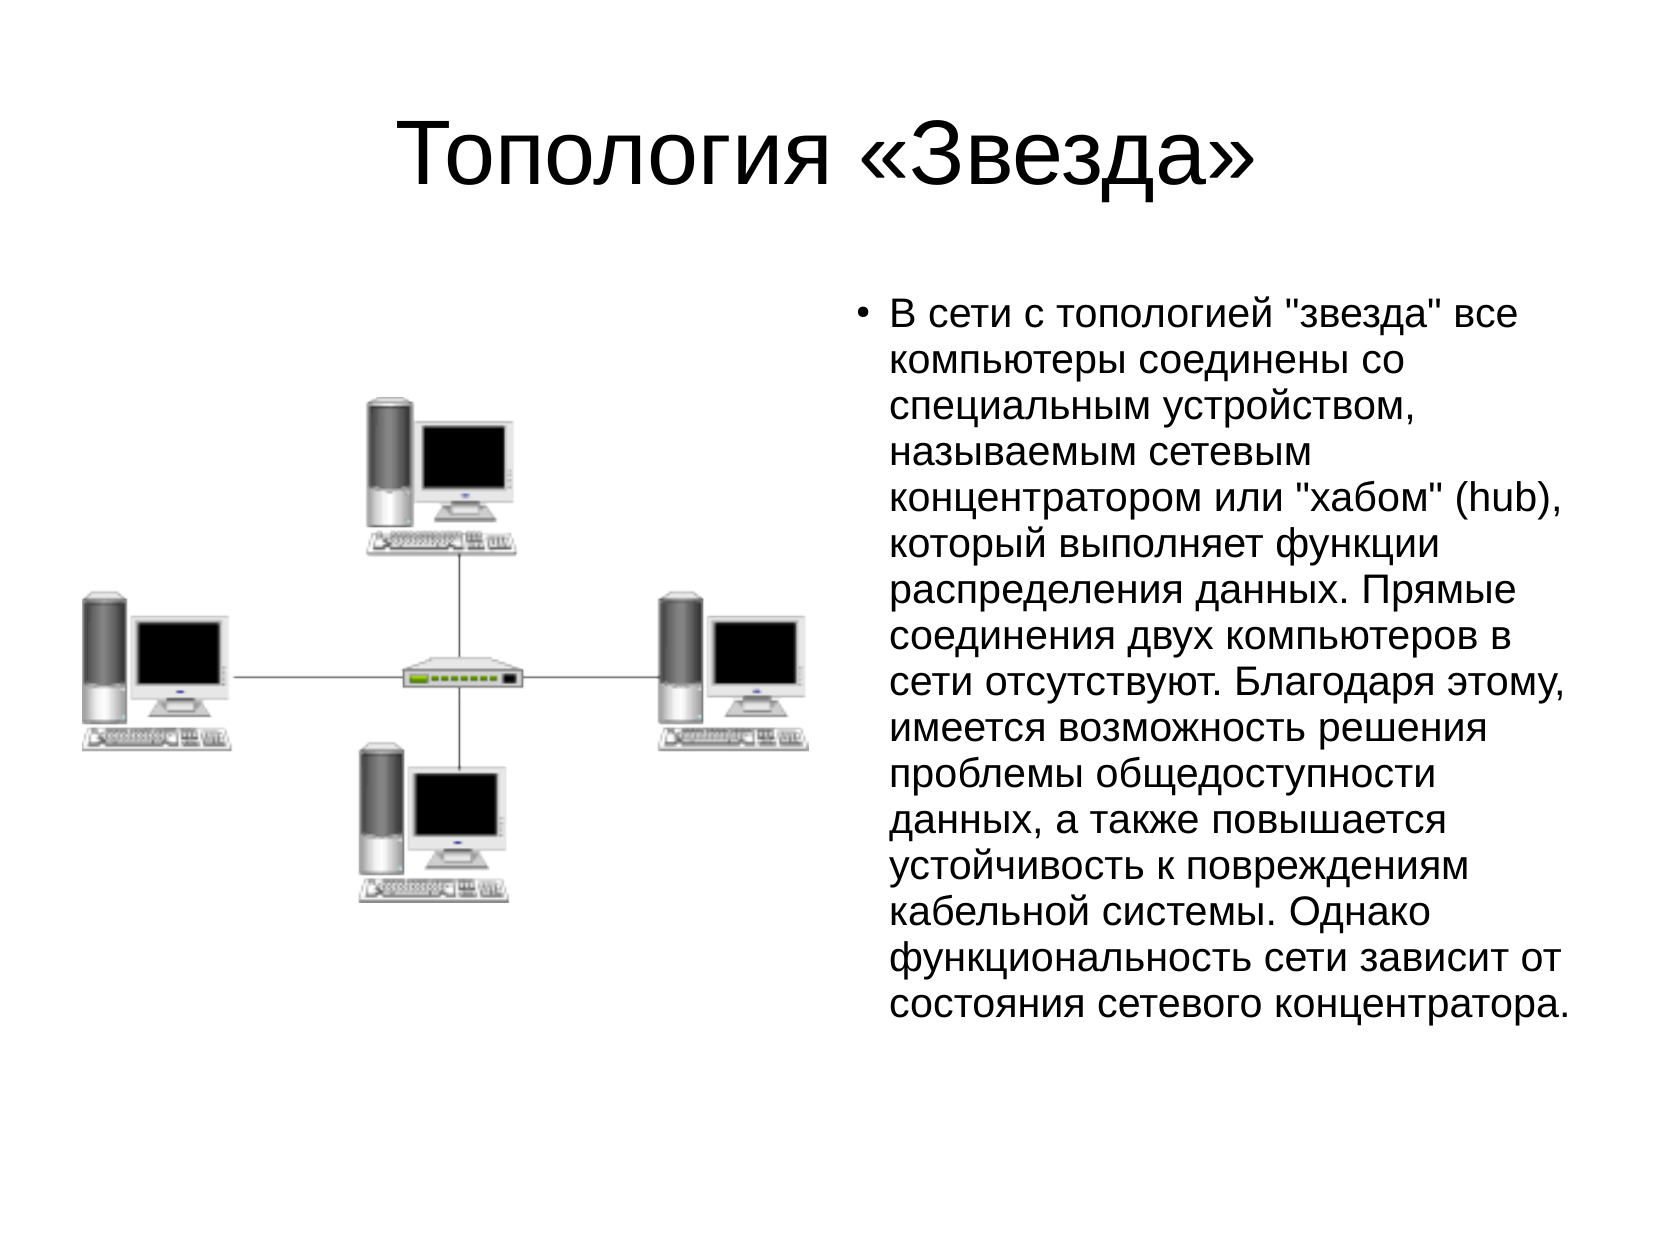

# Топология «Звезда»
В сети с топологией "звезда" все компьютеры соединены со специальным устройством, называемым сетевым концентратором или "хабом" (hub), который выполняет функции распределения данных. Прямые соединения двух компьютеров в сети отсутствуют. Благодаря этому, имеется возможность решения проблемы общедоступности данных, а также повышается устойчивость к повреждениям кабельной системы. Однако функциональность сети зависит от состояния сетевого концентратора.